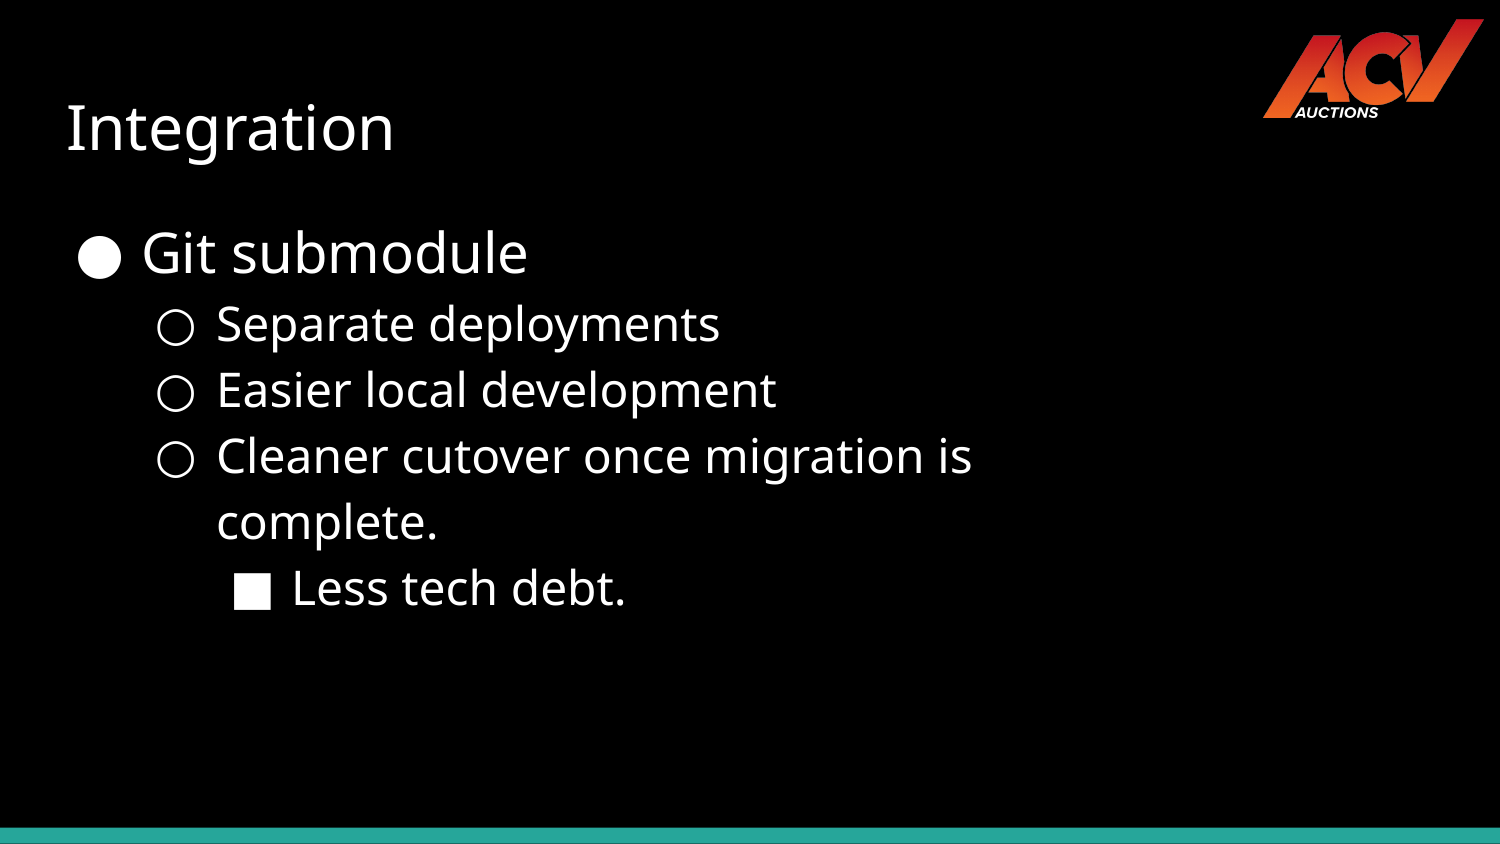

# Integration
Git submodule
Separate deployments
Easier local development
Cleaner cutover once migration is complete.
Less tech debt.